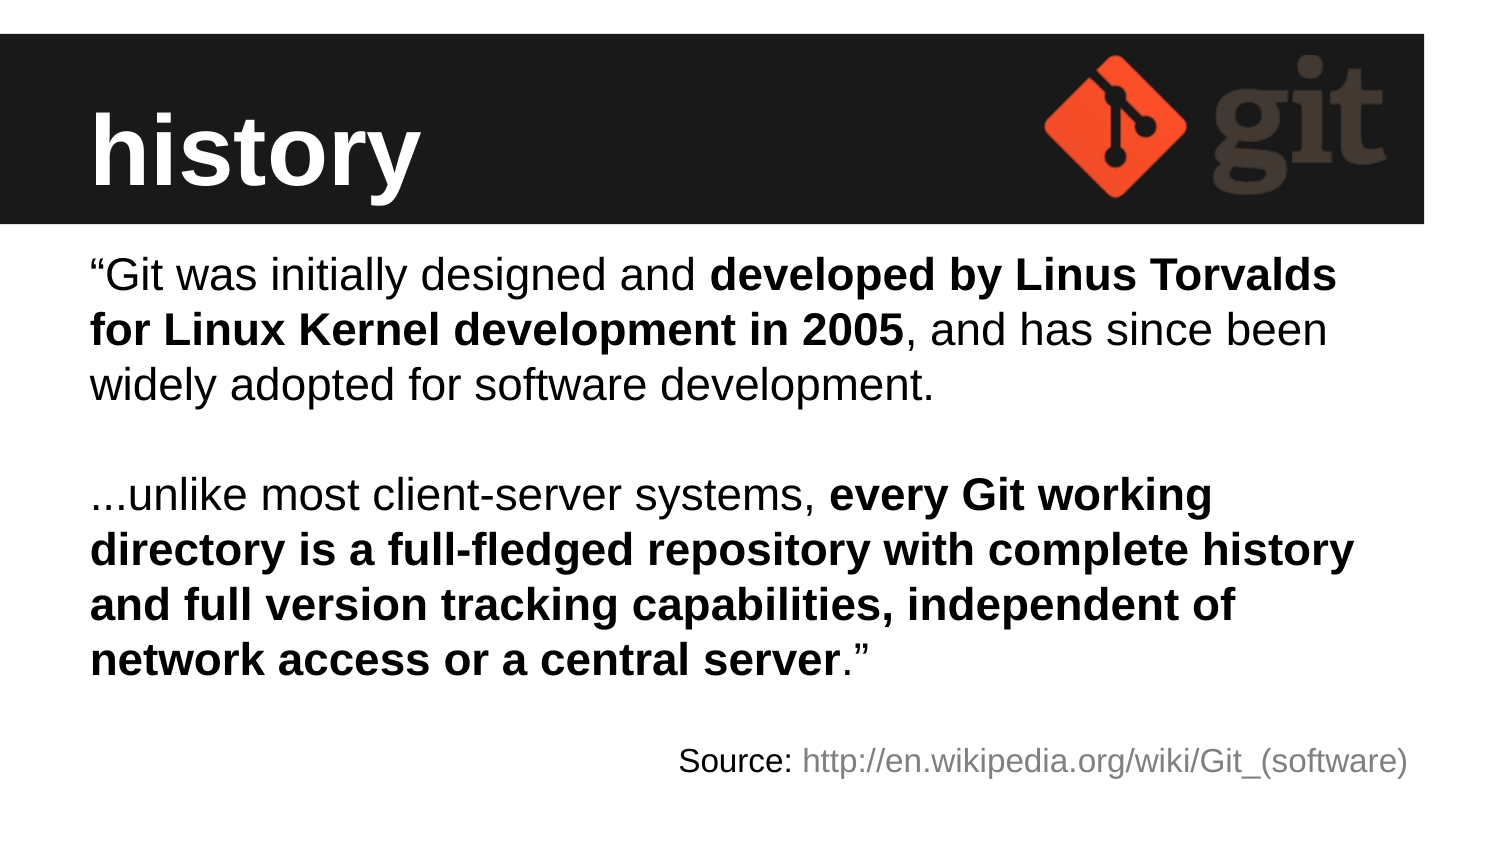

history
“Git was initially designed and developed by Linus Torvalds for Linux Kernel development in 2005, and has since been widely adopted for software development.
...unlike most client-server systems, every Git working directory is a full-fledged repository with complete history and full version tracking capabilities, independent of network access or a central server.”
Source: http://en.wikipedia.org/wiki/Git_(software)